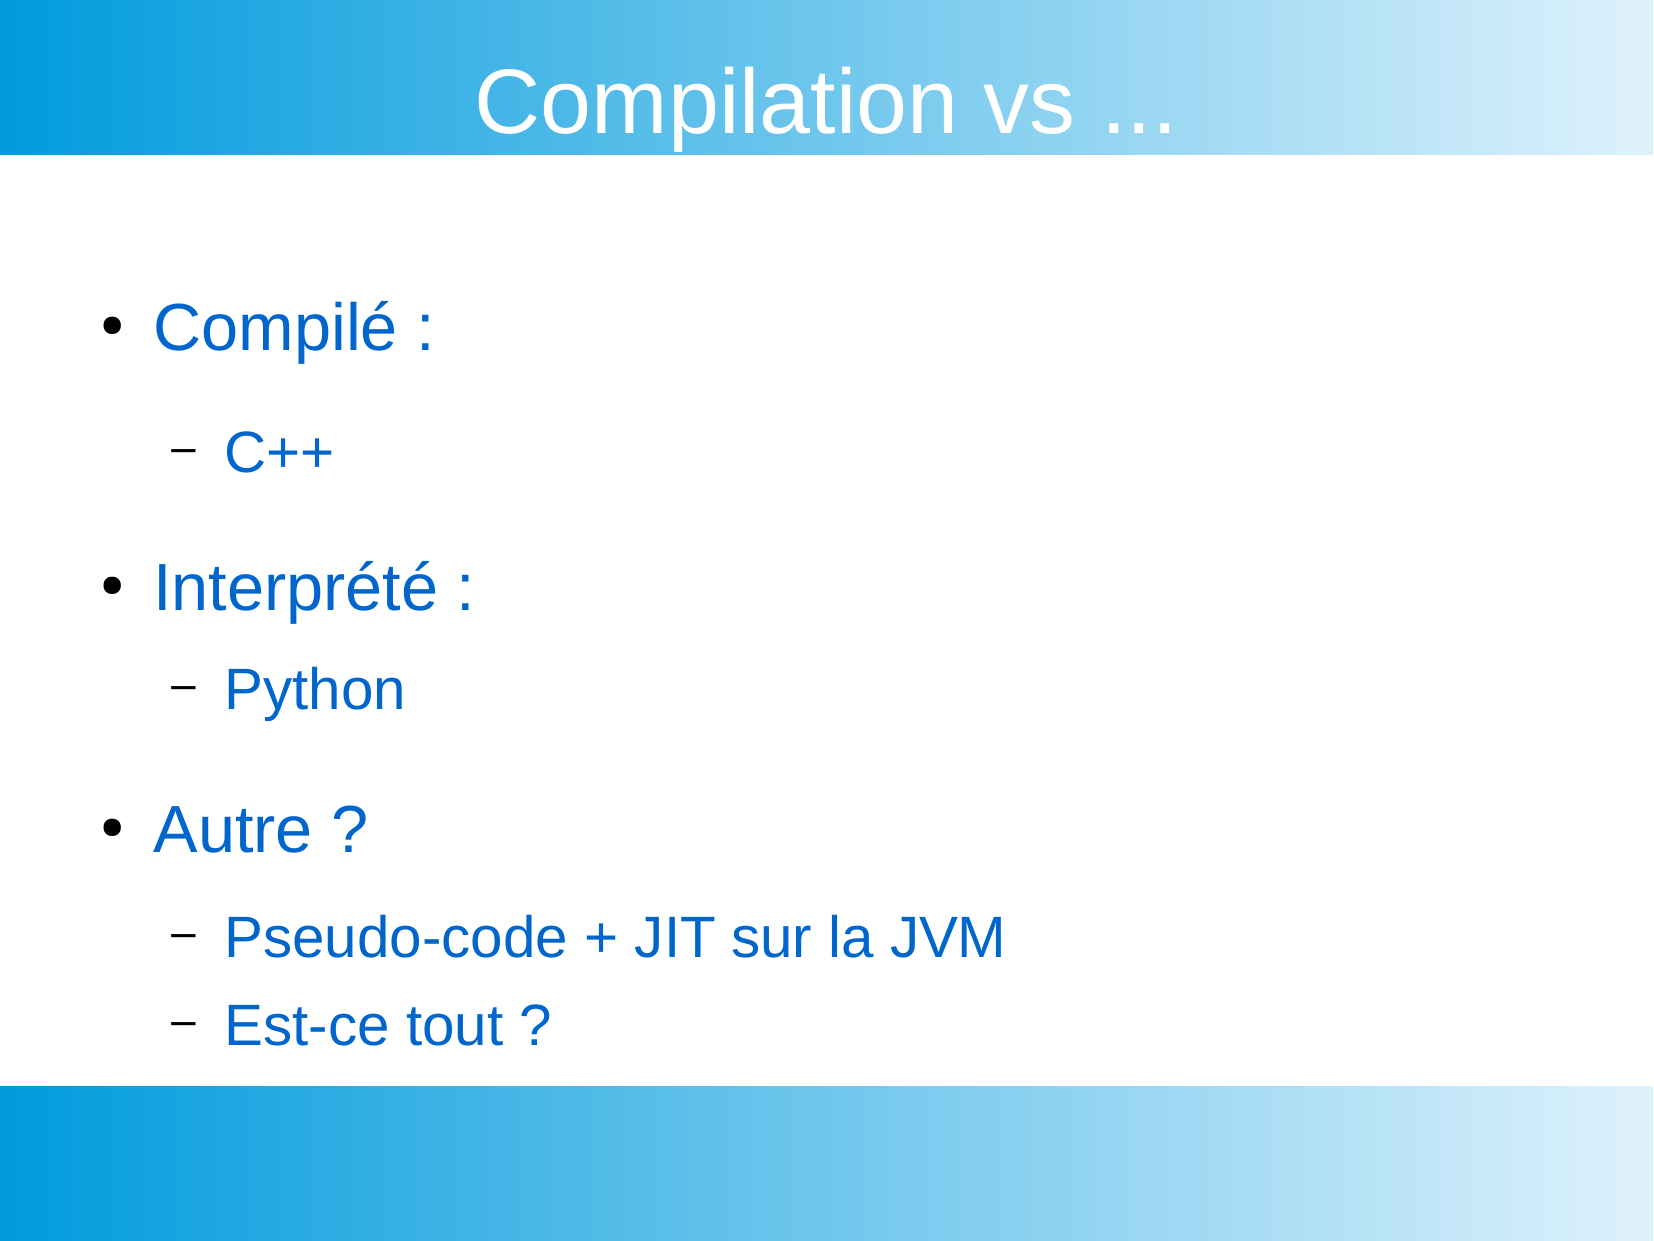

# Compilation vs ...
Compilé :
C++
Interprété :
Python
Autre ?
Pseudo-code + JIT sur la JVM
Est-ce tout ?